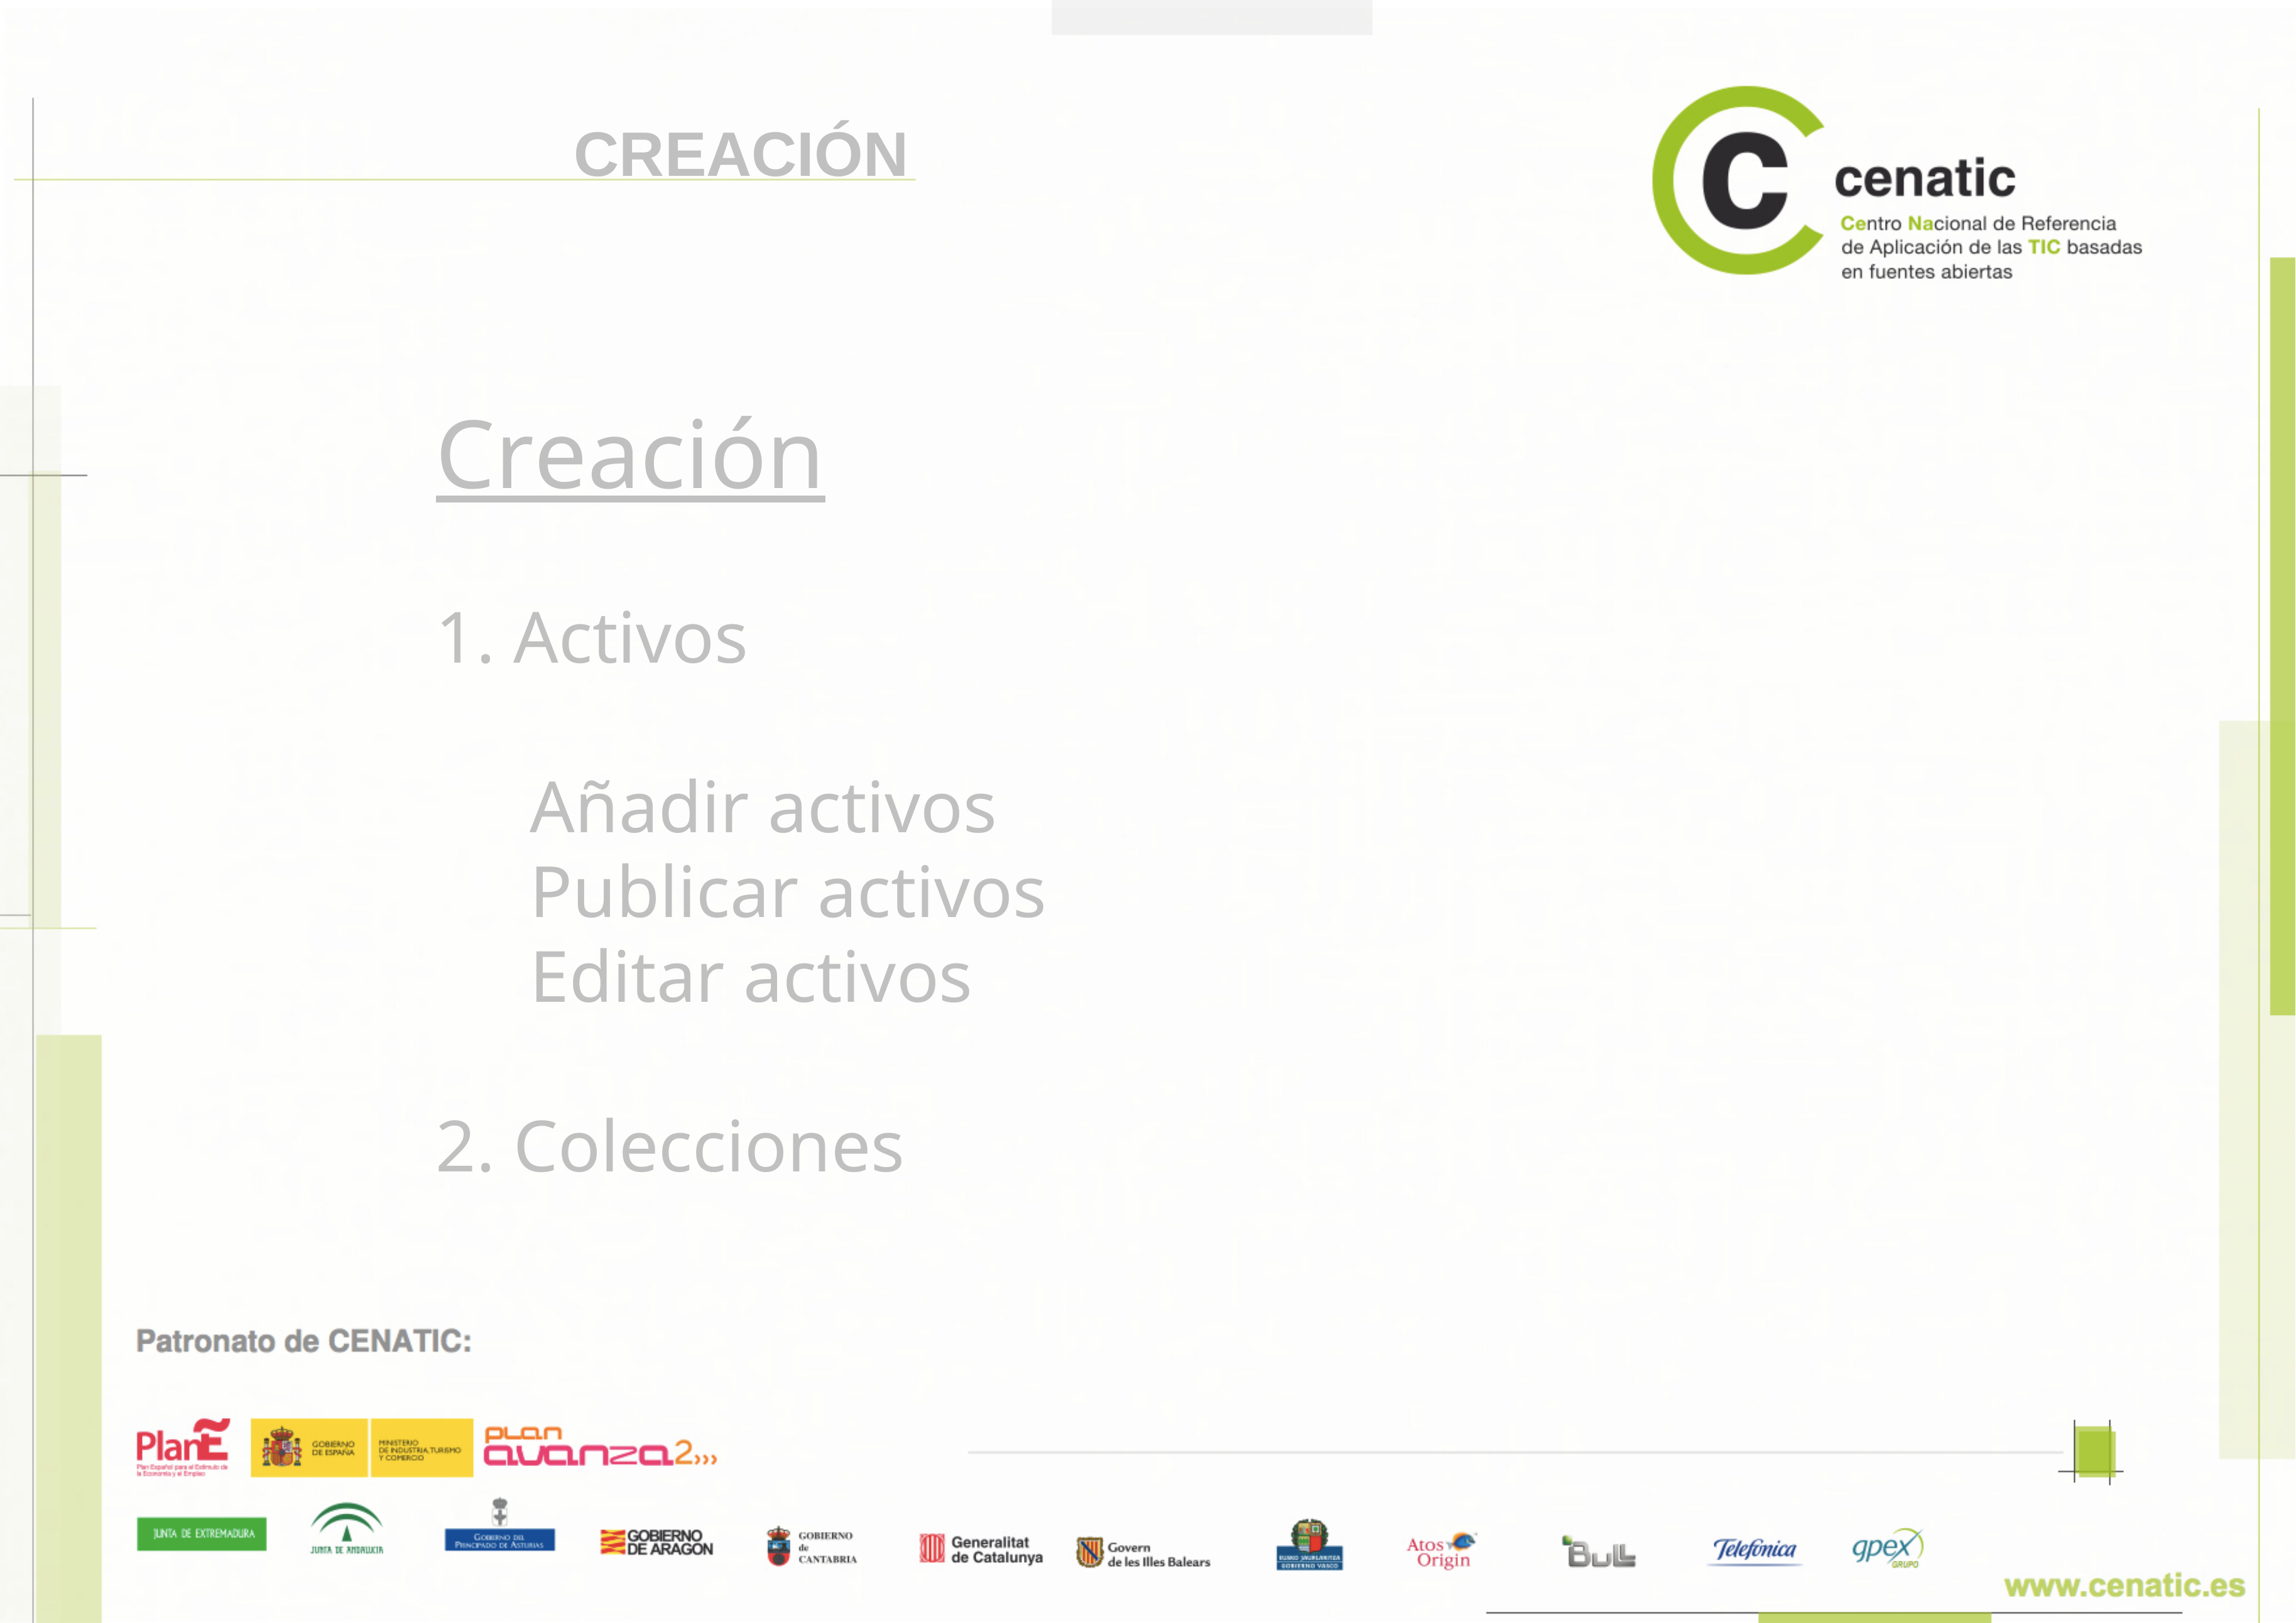

CREACIÓN
Creación
1. Activos
	Añadir activos
	Publicar activos
	Editar activos
2. Colecciones